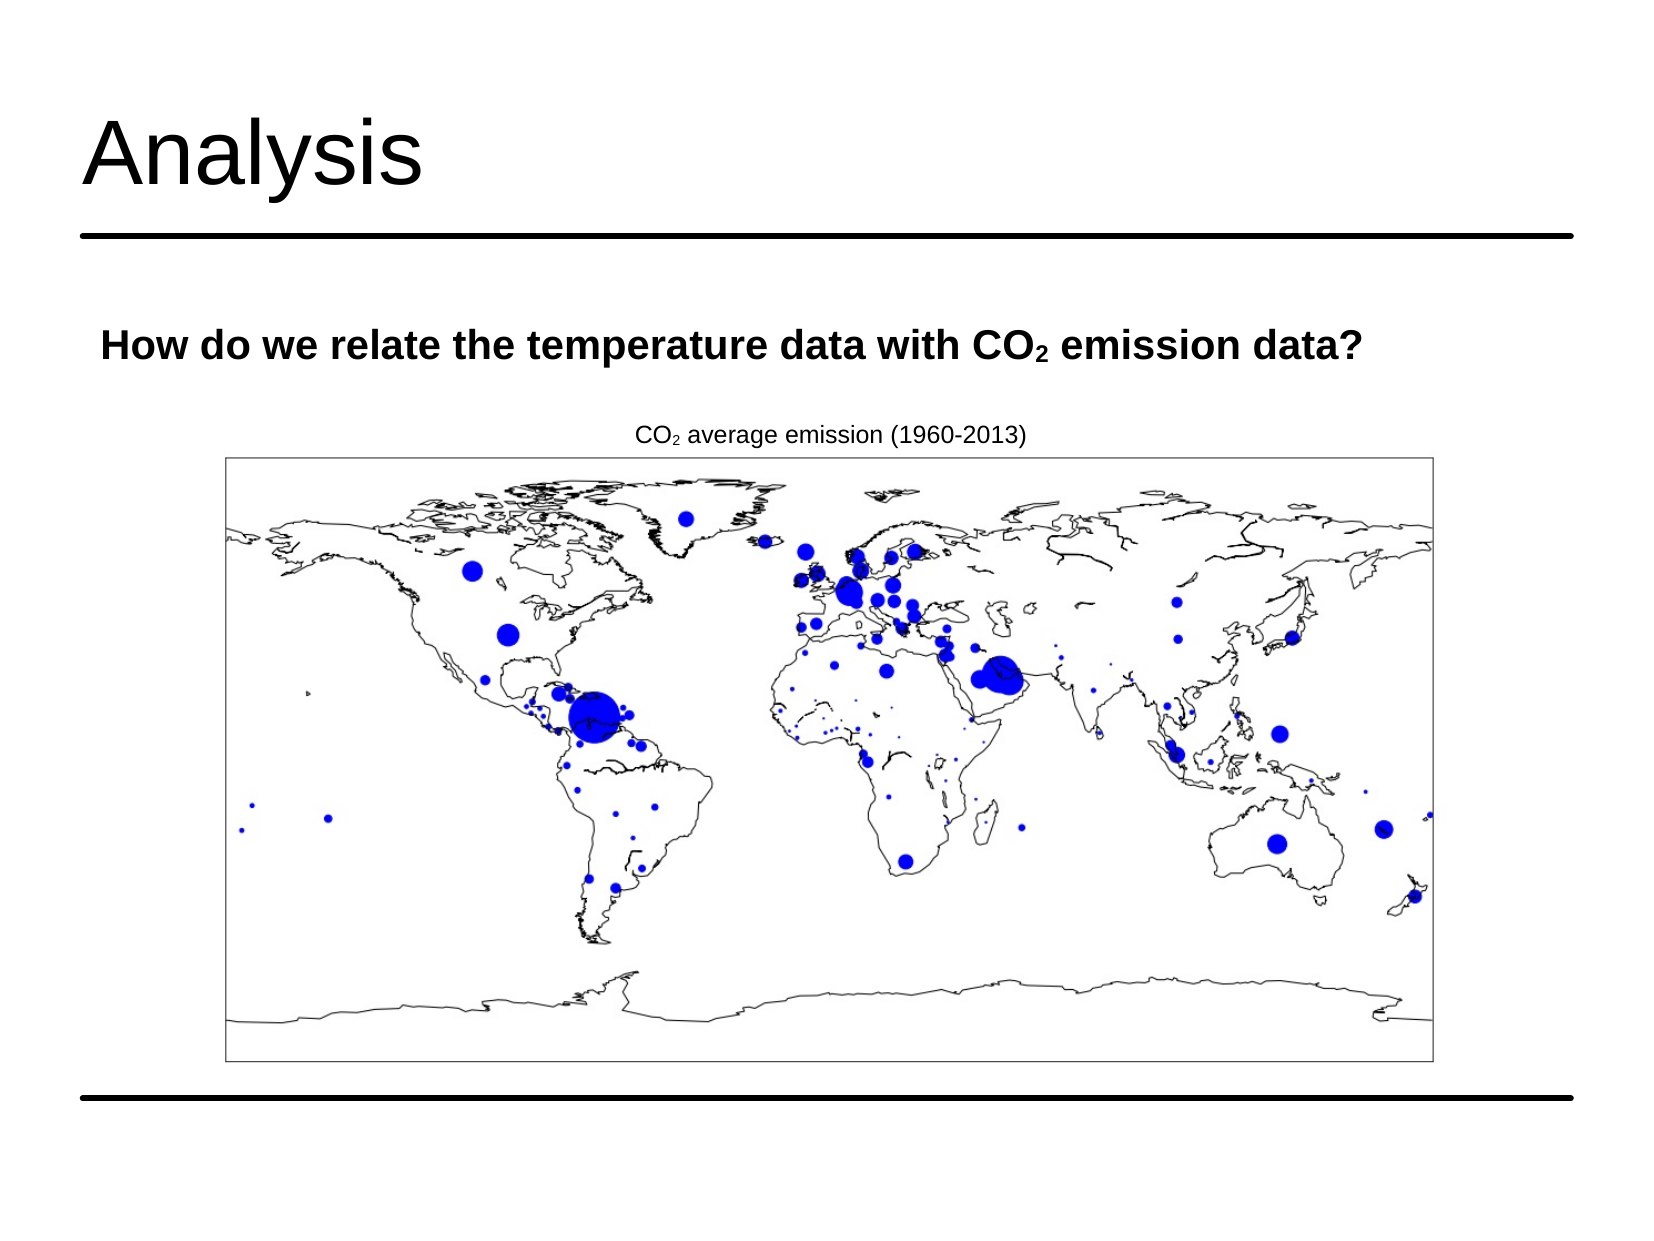

# Analysis
How do we relate the temperature data with CO2 emission data?
CO2 average emission (1960-2013)